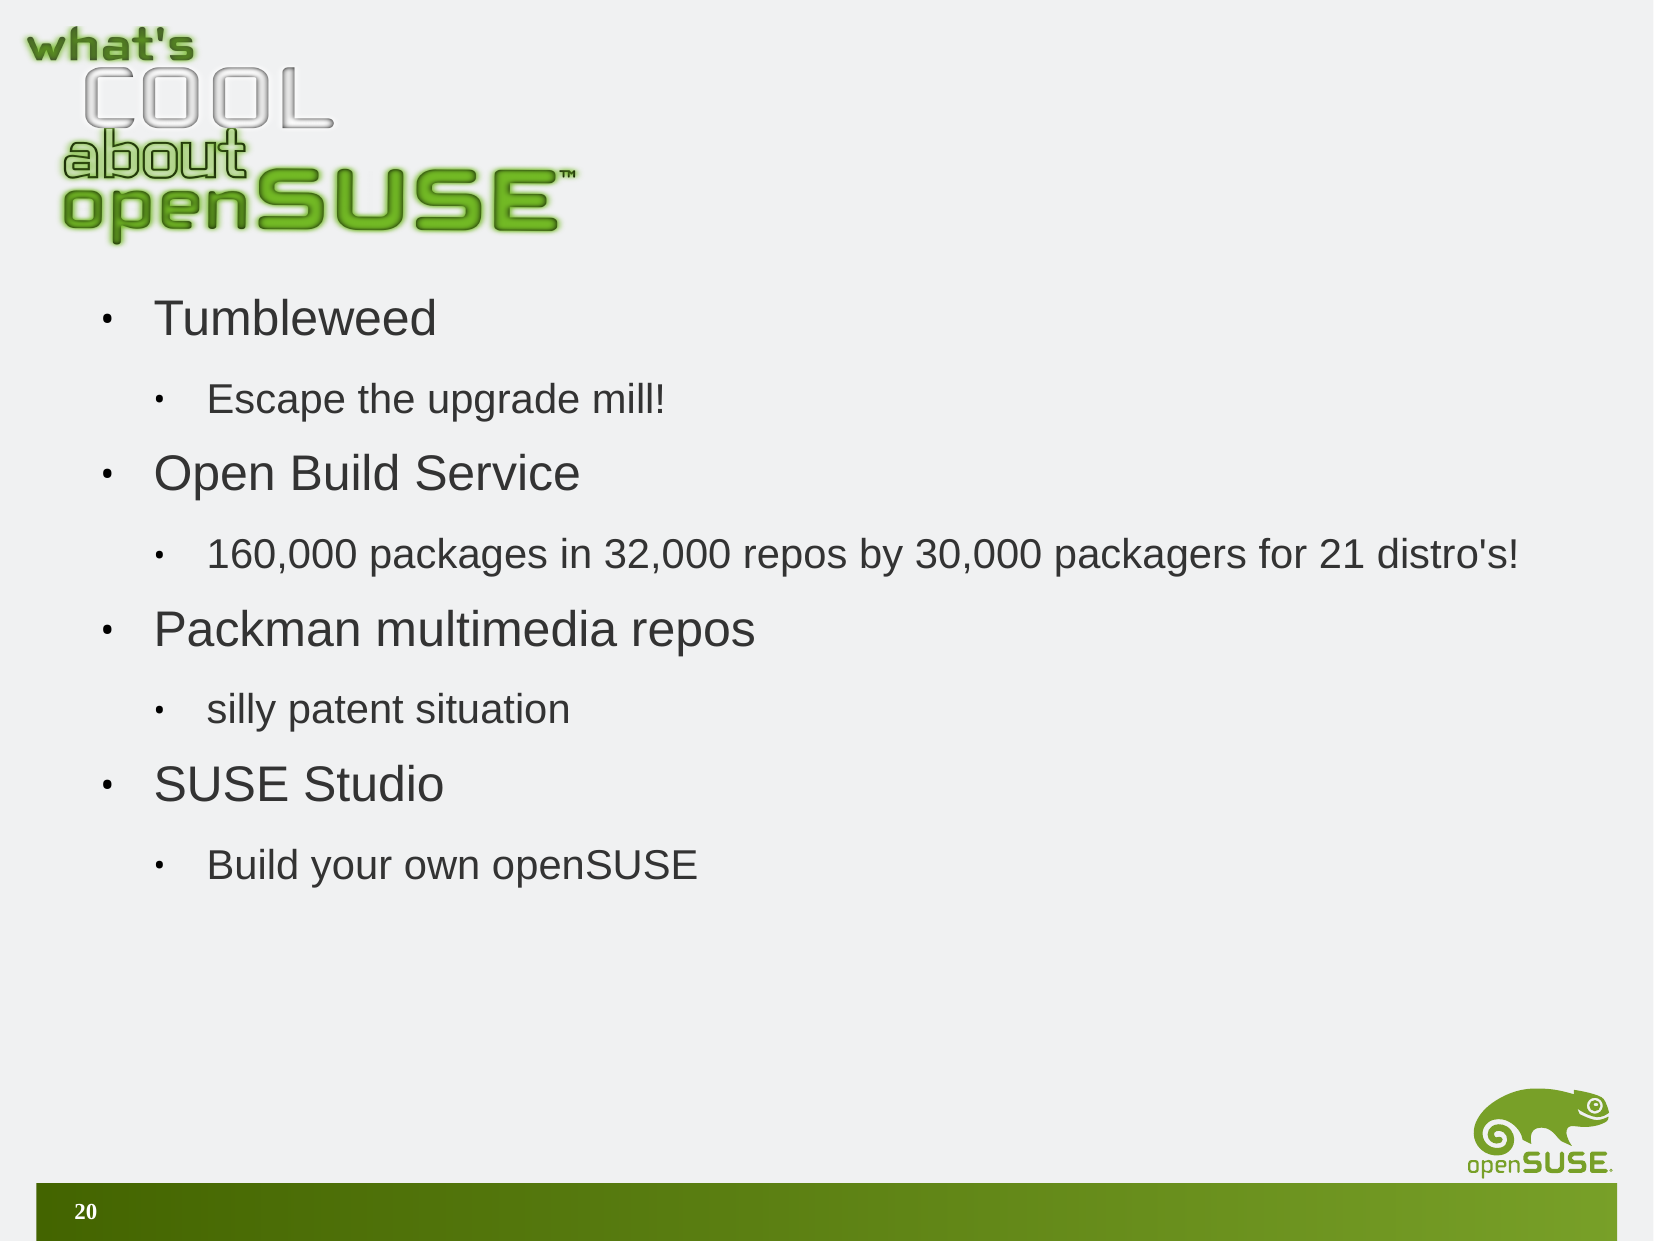

# Tumbleweed
Escape the upgrade mill!
Open Build Service
160,000 packages in 32,000 repos by 30,000 packagers for 21 distro's!
Packman multimedia repos
silly patent situation
SUSE Studio
Build your own openSUSE
20